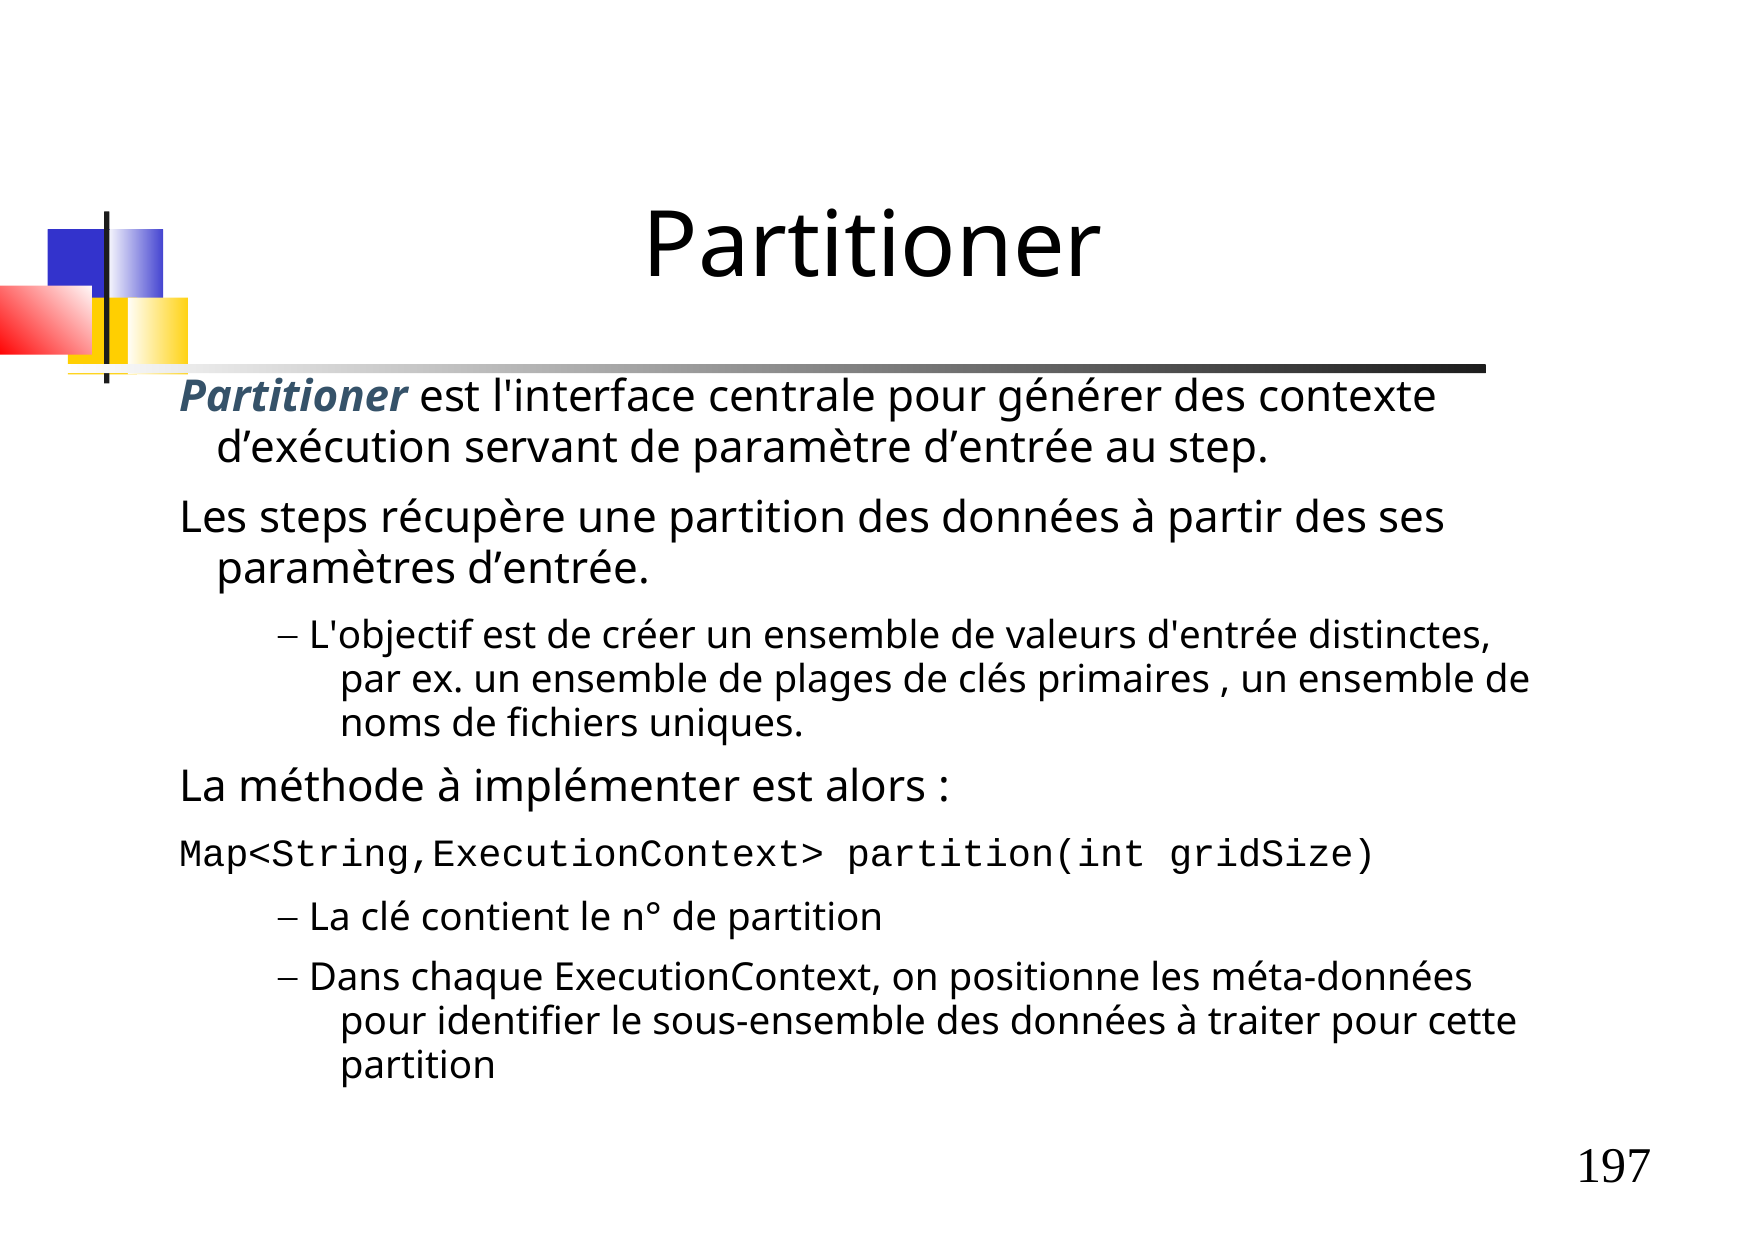

# Partitioner
Partitioner est l'interface centrale pour générer des contexte d’exécution servant de paramètre d’entrée au step.
Les steps récupère une partition des données à partir des ses paramètres d’entrée.
L'objectif est de créer un ensemble de valeurs d'entrée distinctes,
par ex. un ensemble de plages de clés primaires , un ensemble de noms de fichiers uniques.
La méthode à implémenter est alors :
Map<String,ExecutionContext> partition(int gridSize)
La clé contient le n° de partition
Dans chaque ExecutionContext, on positionne les méta-données pour identifier le sous-ensemble des données à traiter pour cette partition